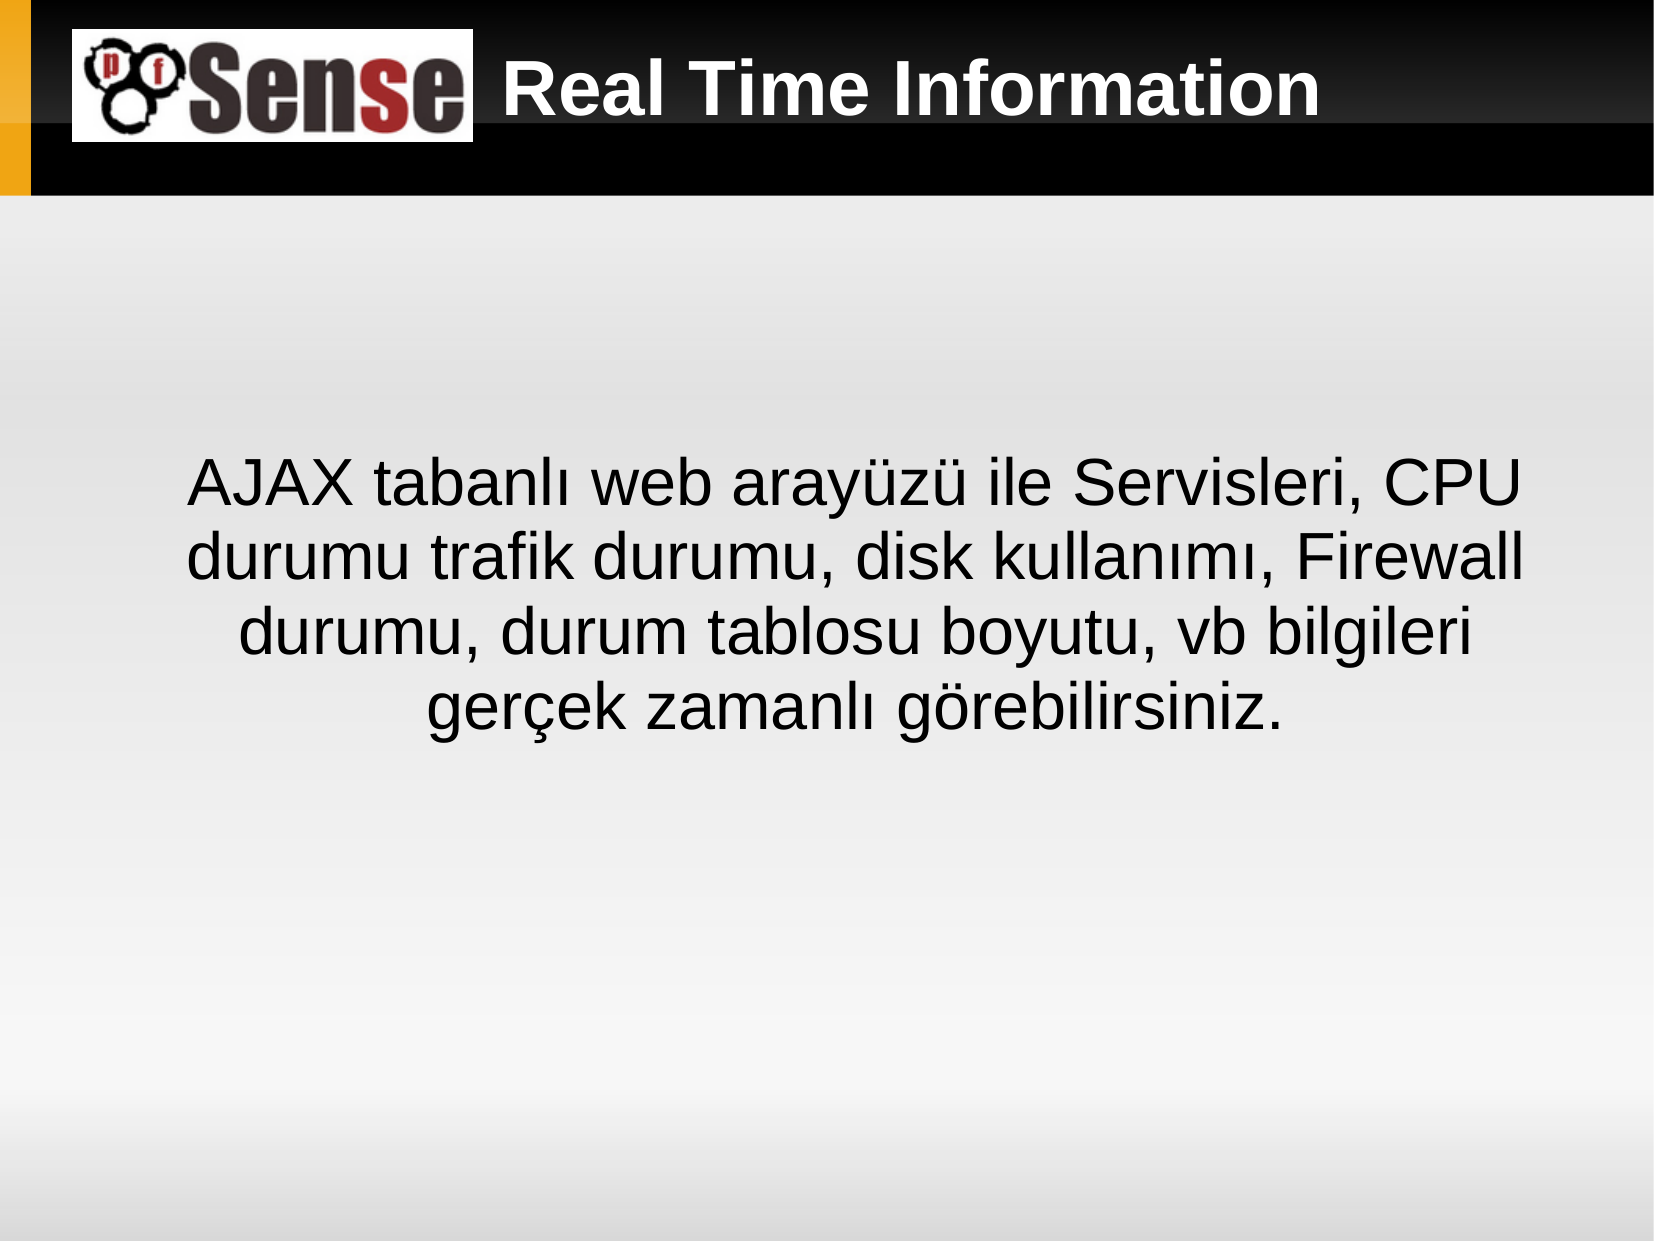

# Real Time Information
AJAX tabanlı web arayüzü ile Servisleri, CPU durumu trafik durumu, disk kullanımı, Firewall durumu, durum tablosu boyutu, vb bilgileri gerçek zamanlı görebilirsiniz.